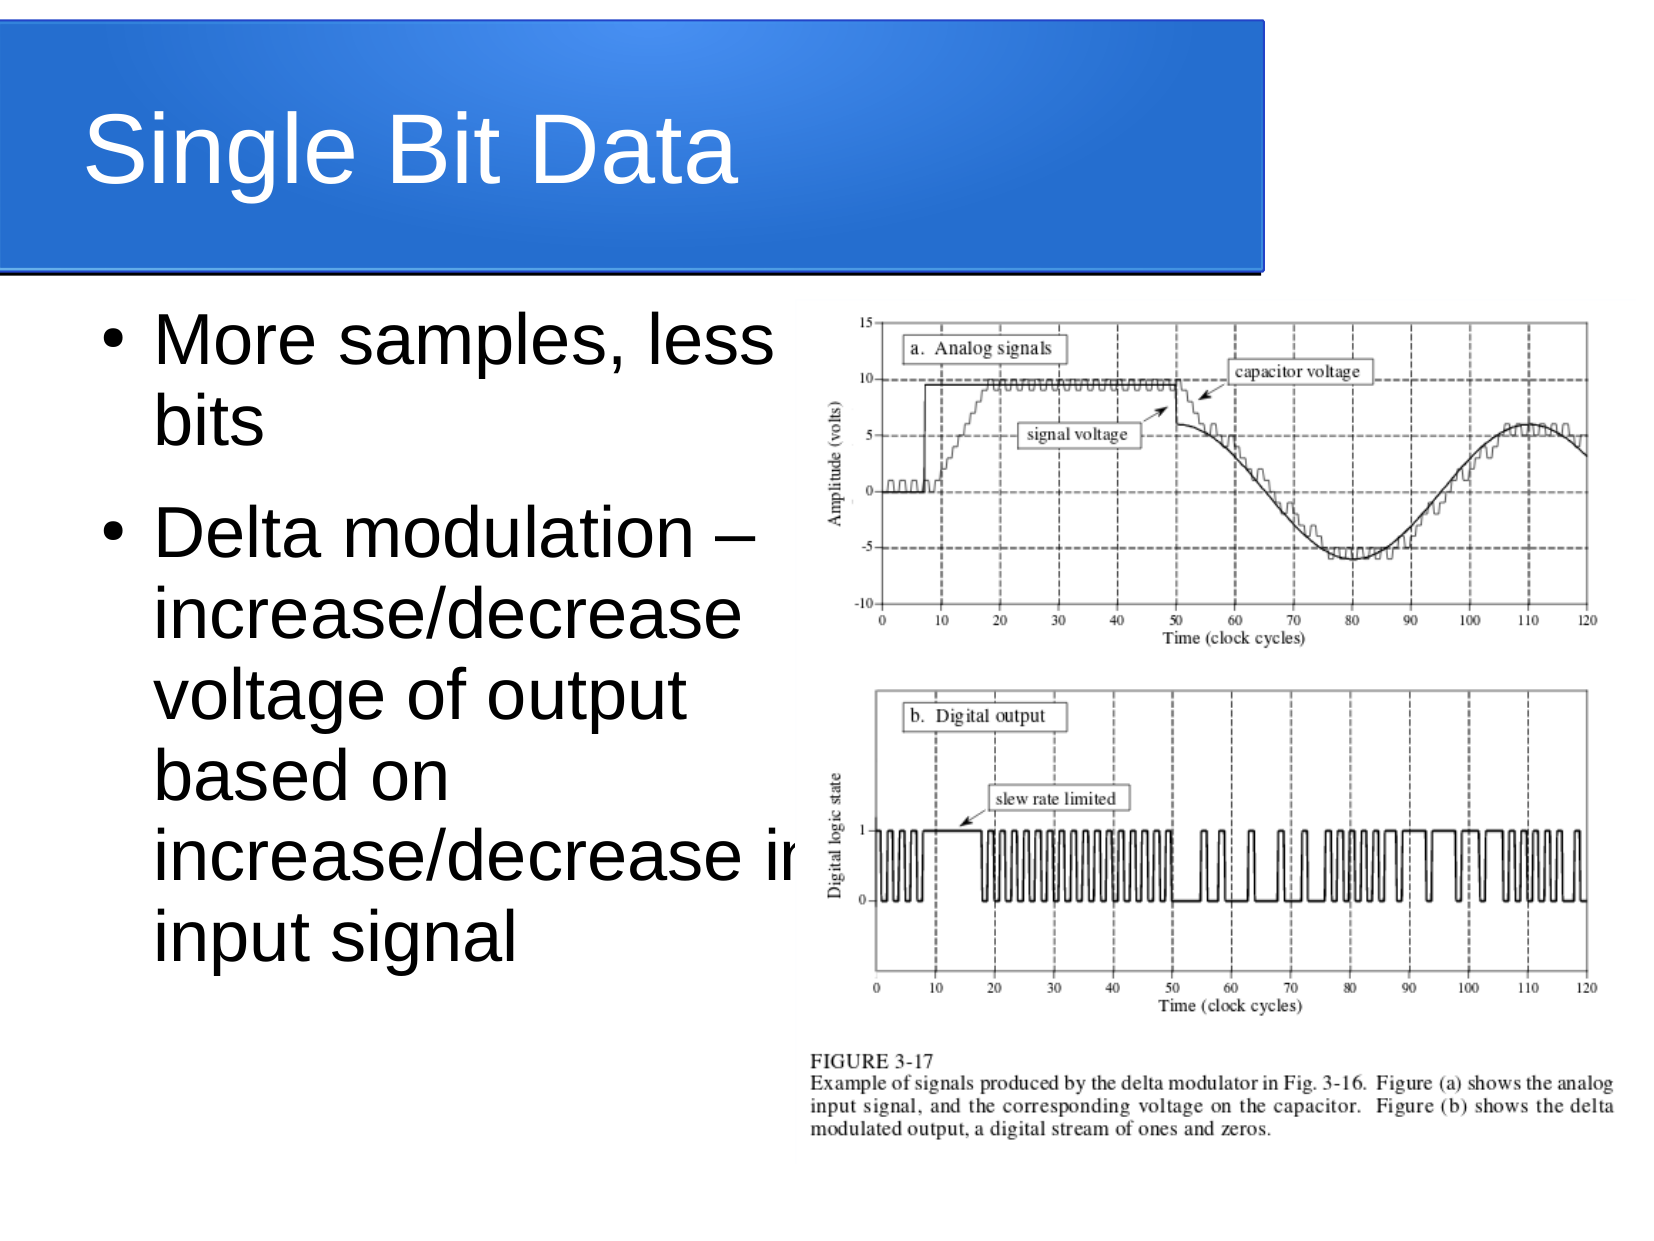

# Single Bit Data
More samples, less bits
Delta modulation – increase/decrease voltage of output based on increase/decrease in input signal